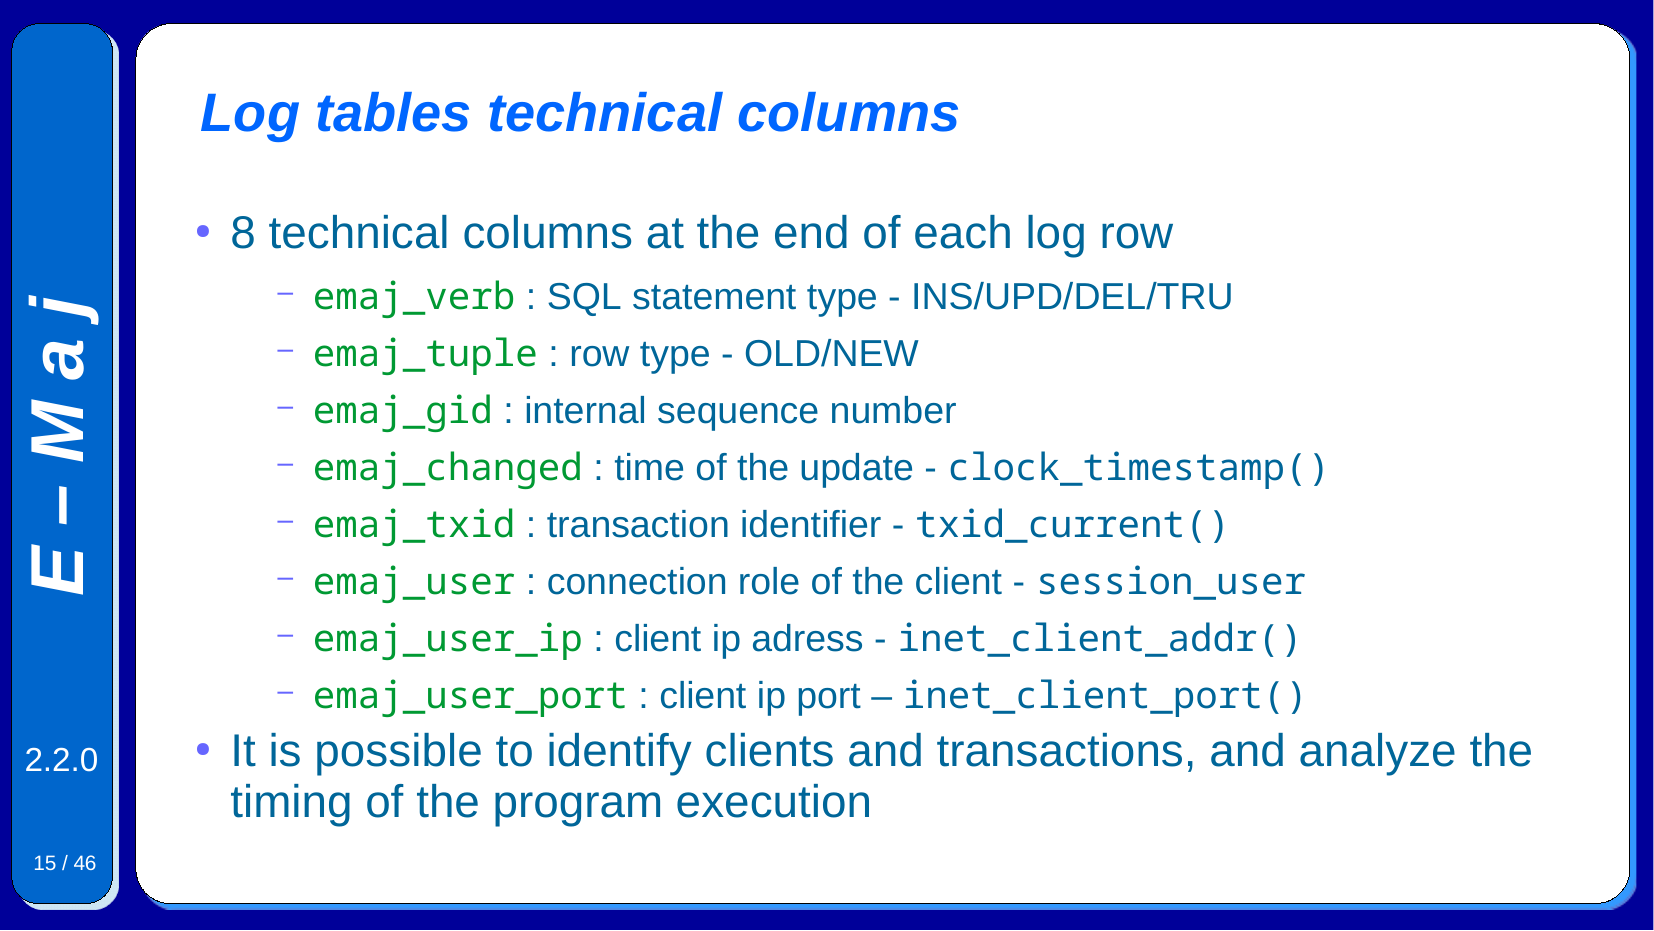

# Log tables technical columns
8 technical columns at the end of each log row
emaj_verb : SQL statement type - INS/UPD/DEL/TRU
emaj_tuple : row type - OLD/NEW
emaj_gid : internal sequence number
emaj_changed : time of the update - clock_timestamp()
emaj_txid : transaction identifier - txid_current()
emaj_user : connection role of the client - session_user
emaj_user_ip : client ip adress - inet_client_addr()
emaj_user_port : client ip port – inet_client_port()
It is possible to identify clients and transactions, and analyze the timing of the program execution